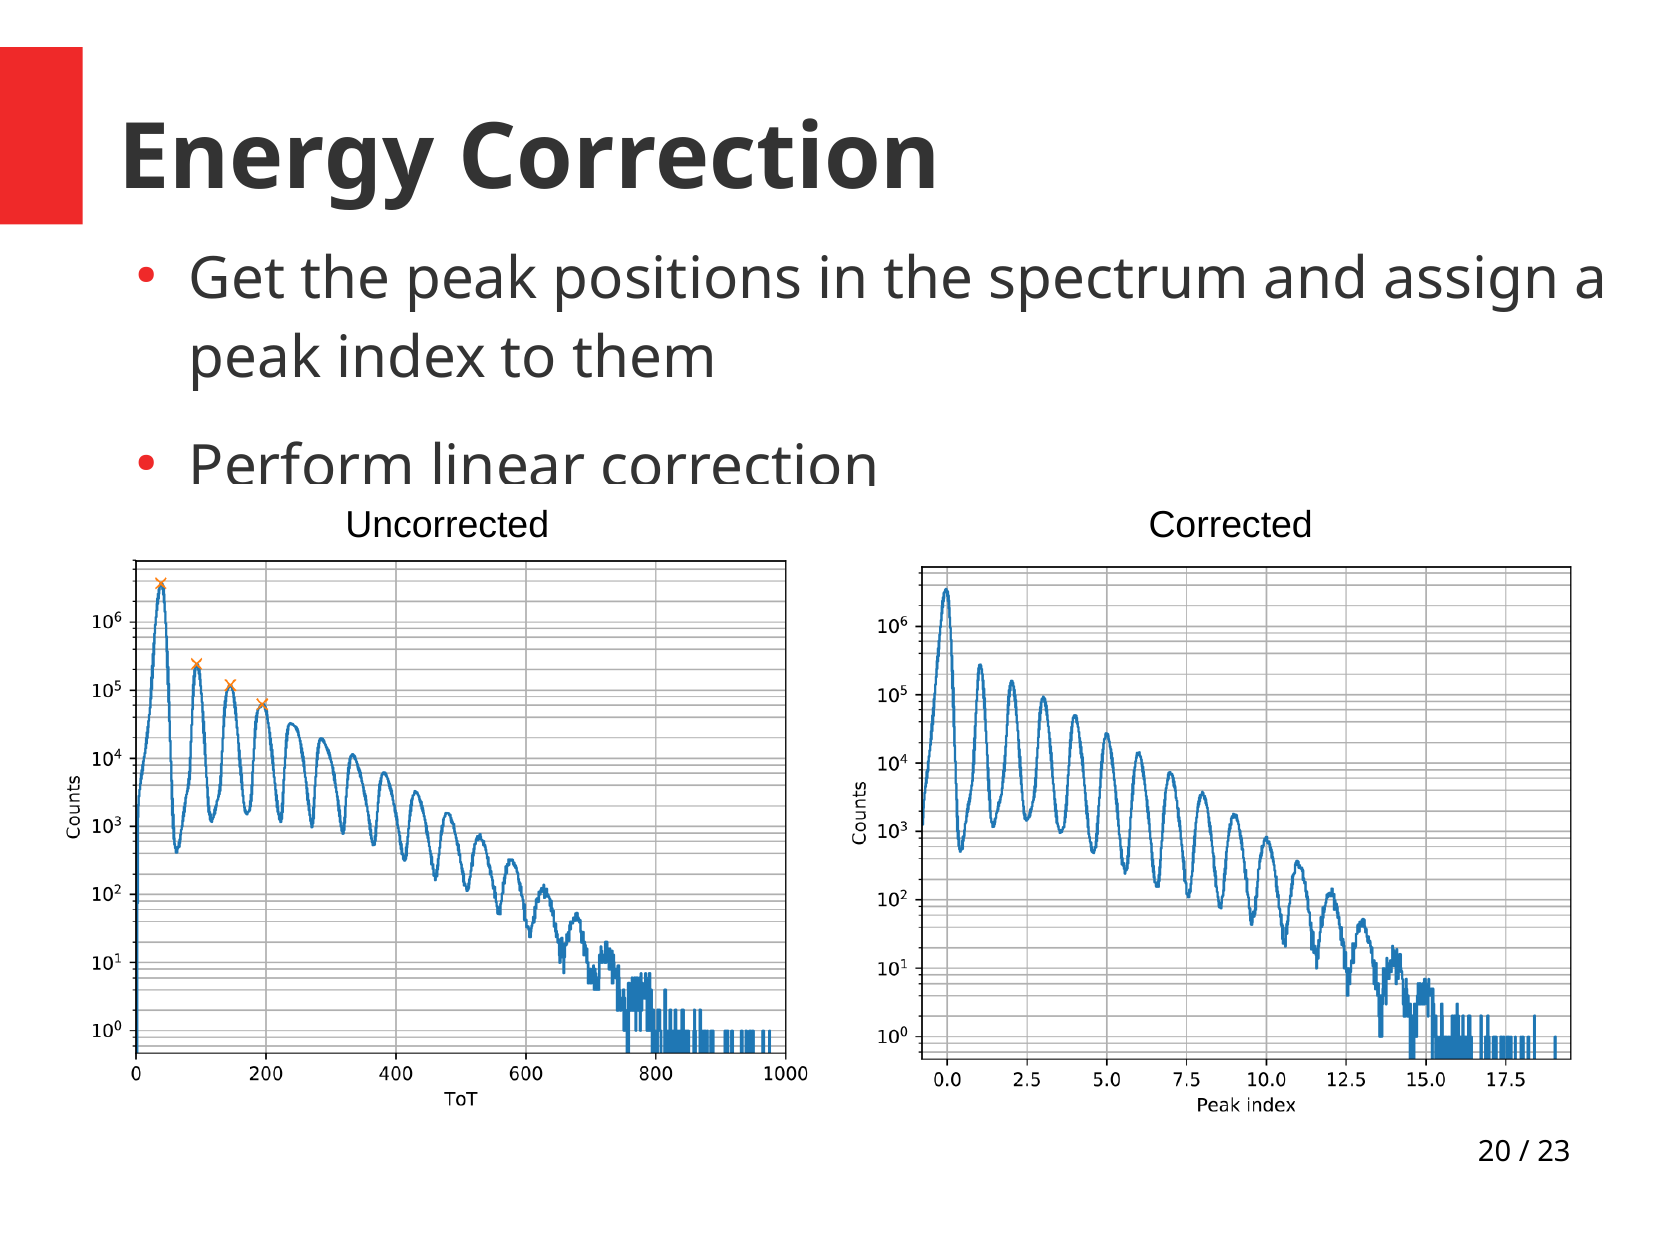

# Energy Correction
Get the peak positions in the spectrum and assign a peak index to them
Perform linear correction
Uncorrected
Corrected
20